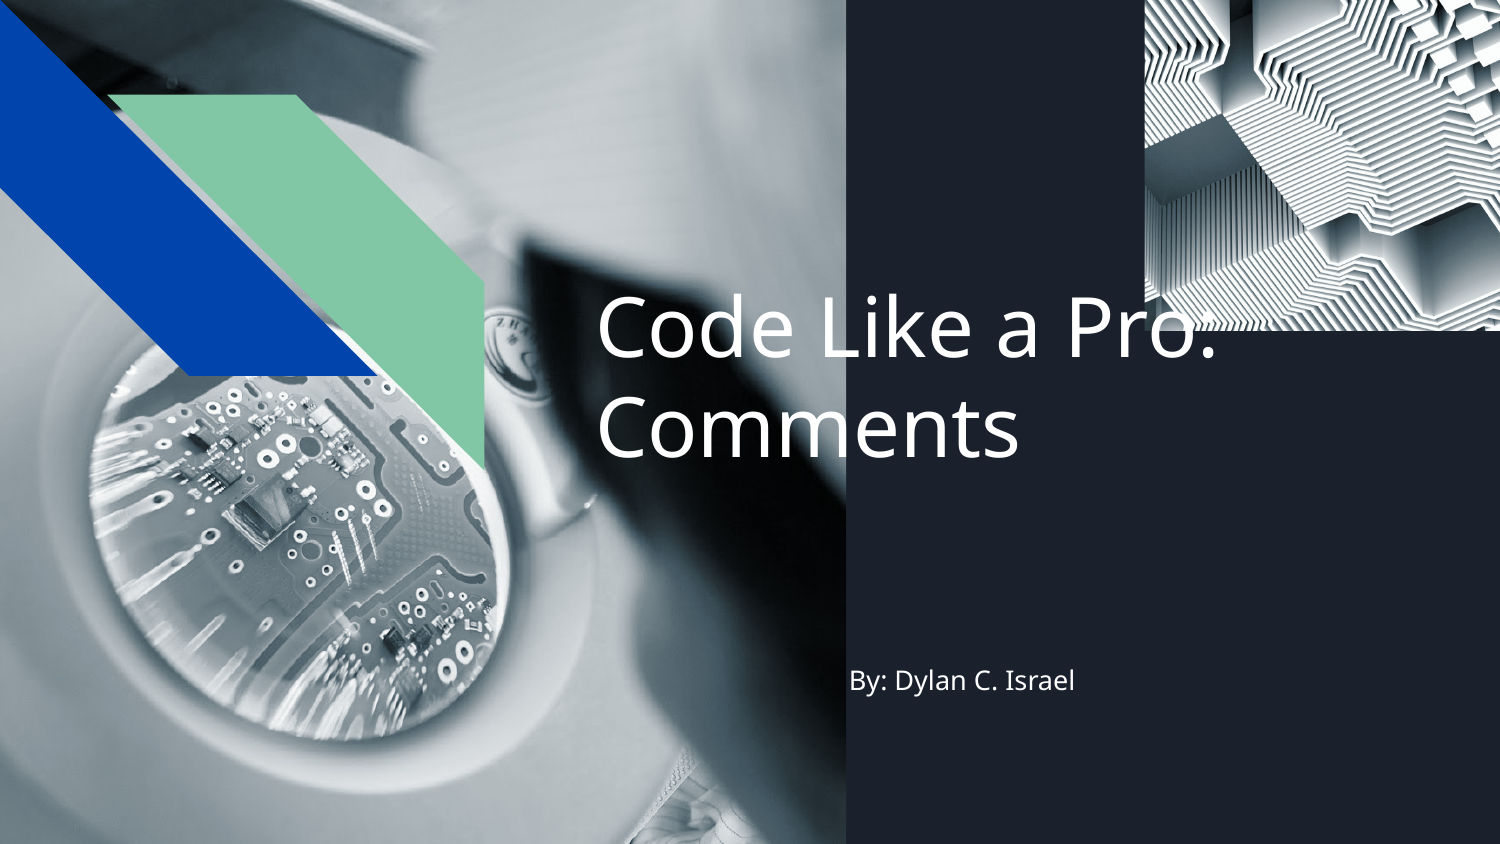

# Code Like a Pro: Comments
By: Dylan C. Israel